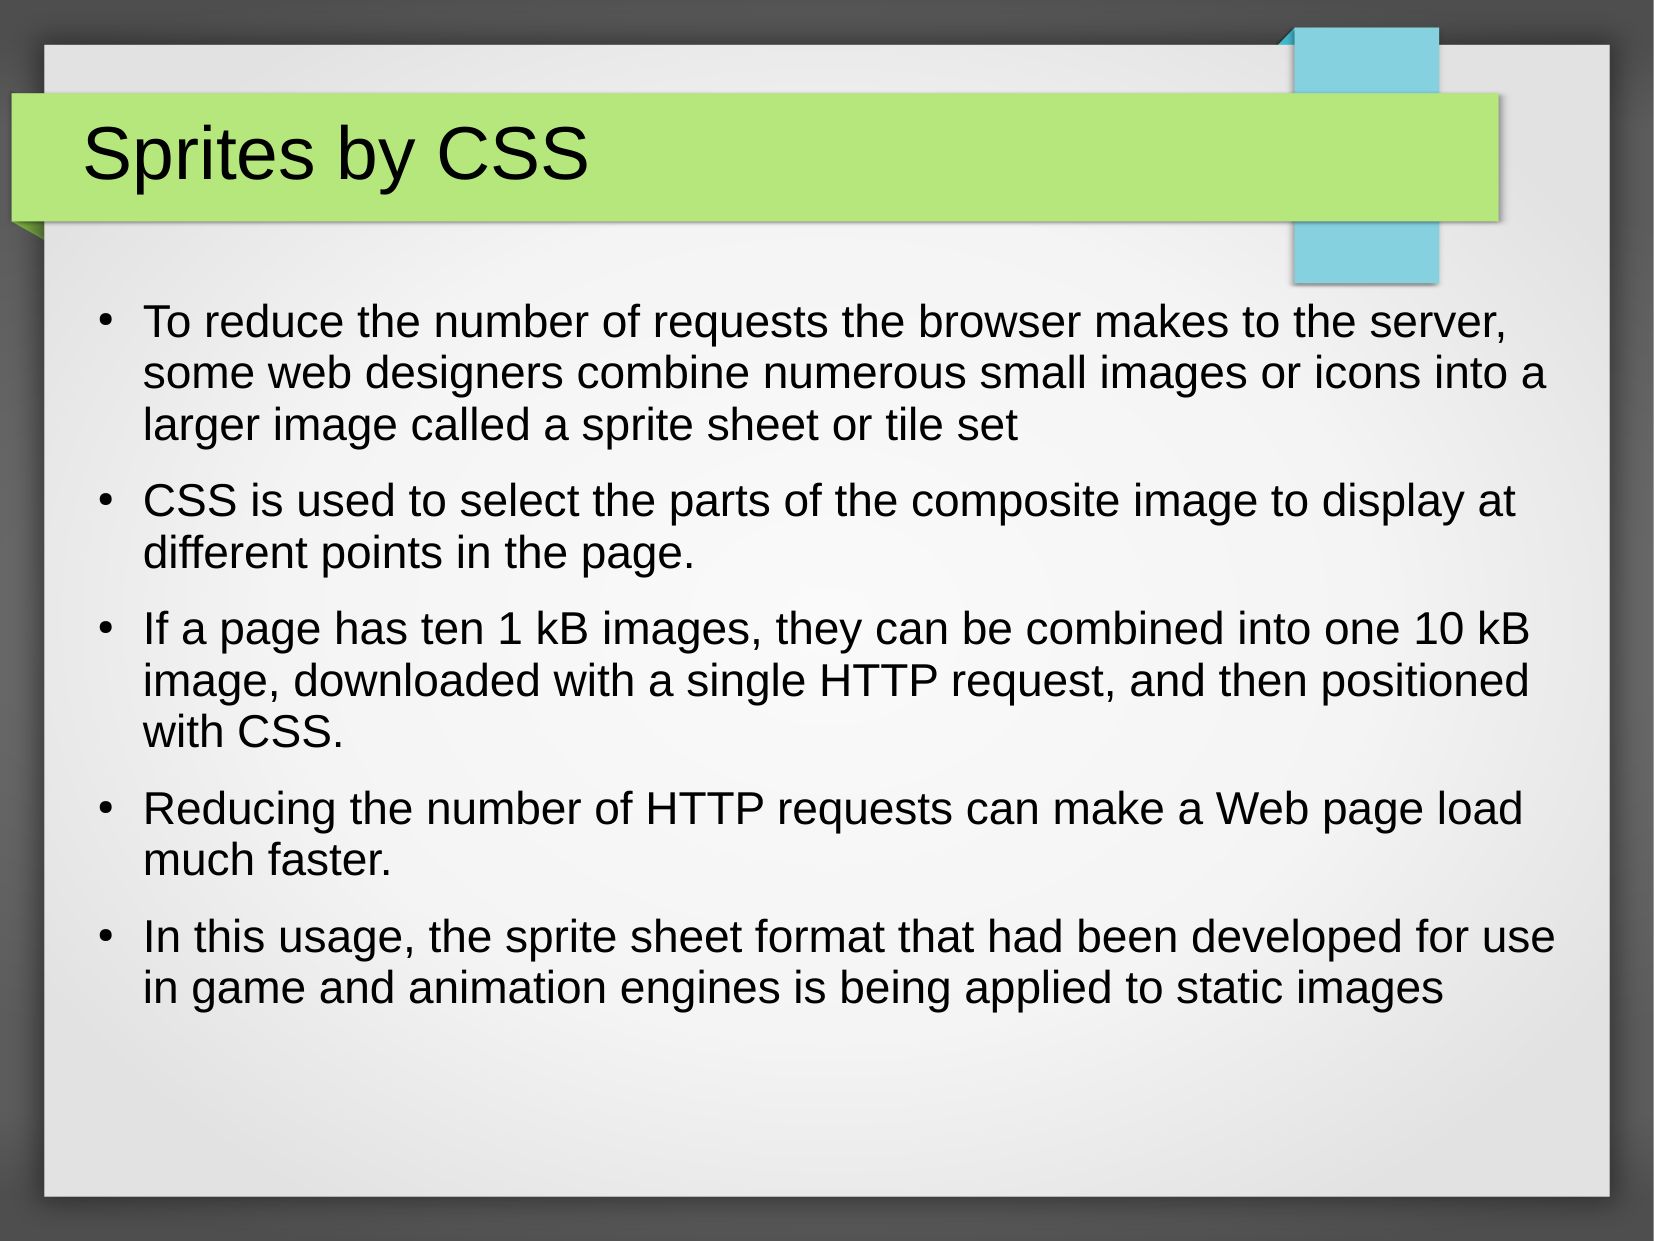

# Sprites by CSS
To reduce the number of requests the browser makes to the server, some web designers combine numerous small images or icons into a larger image called a sprite sheet or tile set
CSS is used to select the parts of the composite image to display at different points in the page.
If a page has ten 1 kB images, they can be combined into one 10 kB image, downloaded with a single HTTP request, and then positioned with CSS.
Reducing the number of HTTP requests can make a Web page load much faster.
In this usage, the sprite sheet format that had been developed for use in game and animation engines is being applied to static images